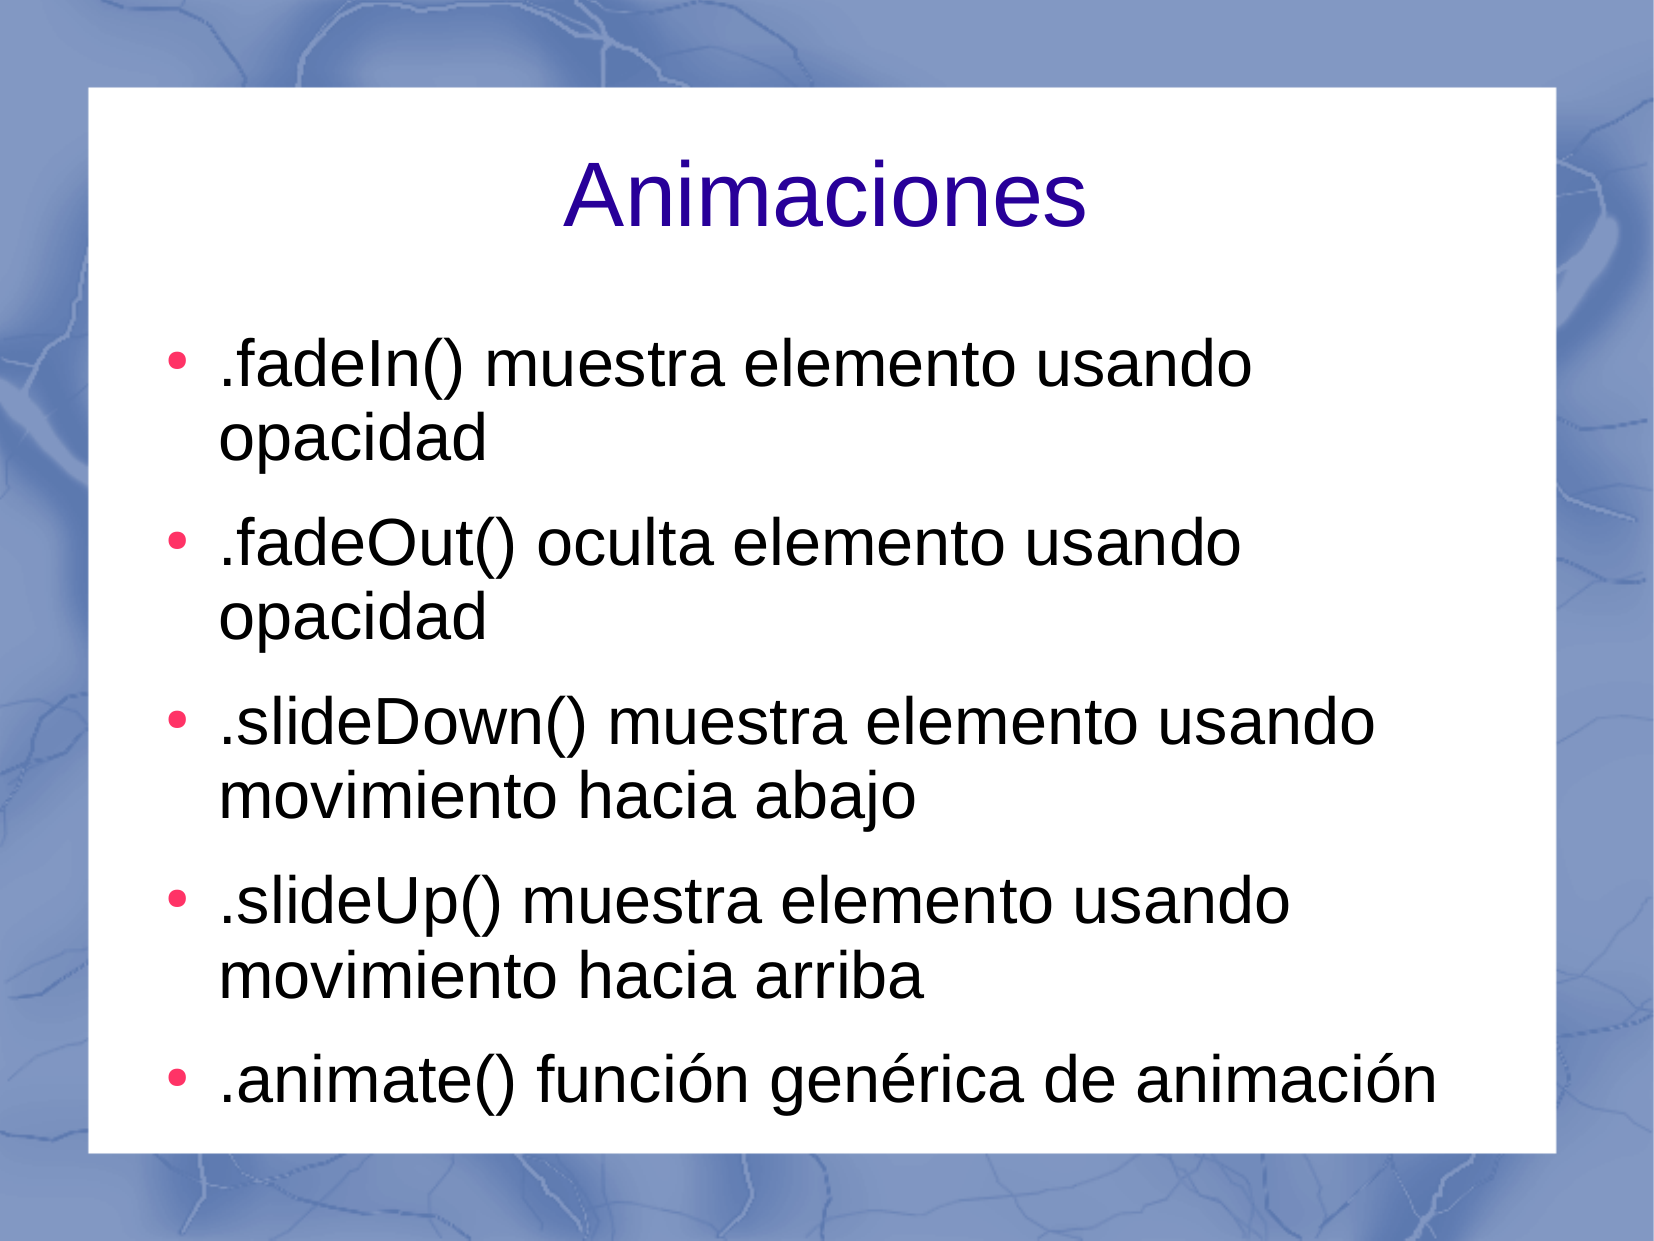

# Animaciones
.fadeIn() muestra elemento usando opacidad
.fadeOut() oculta elemento usando opacidad
.slideDown() muestra elemento usando movimiento hacia abajo
.slideUp() muestra elemento usando movimiento hacia arriba
.animate() función genérica de animación